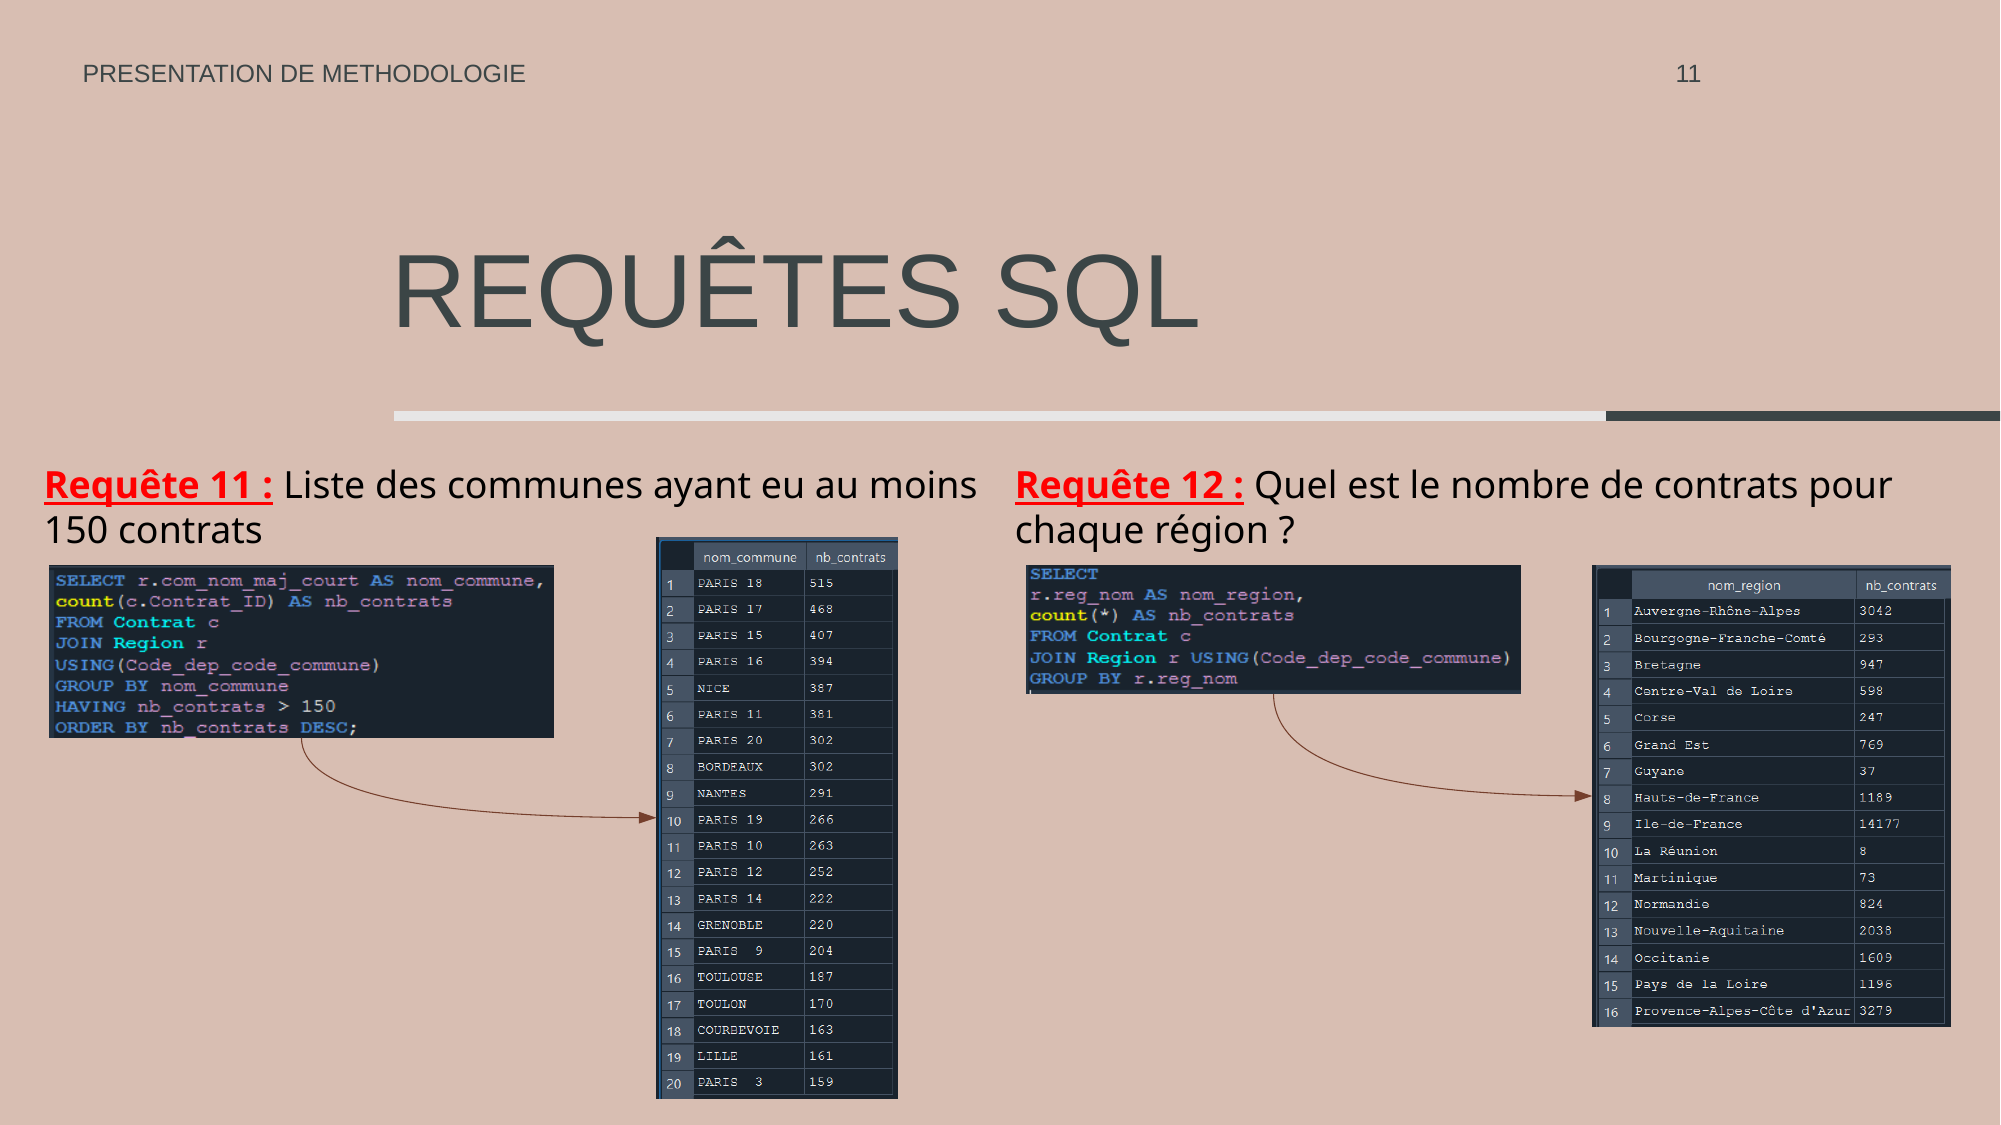

PRESENTATION DE METHODOLOGIE
# Requêtes sql
Requête 11 : Liste des communes ayant eu au moins 150 contrats
Requête 12 : Quel est le nombre de contrats pour chaque région ?